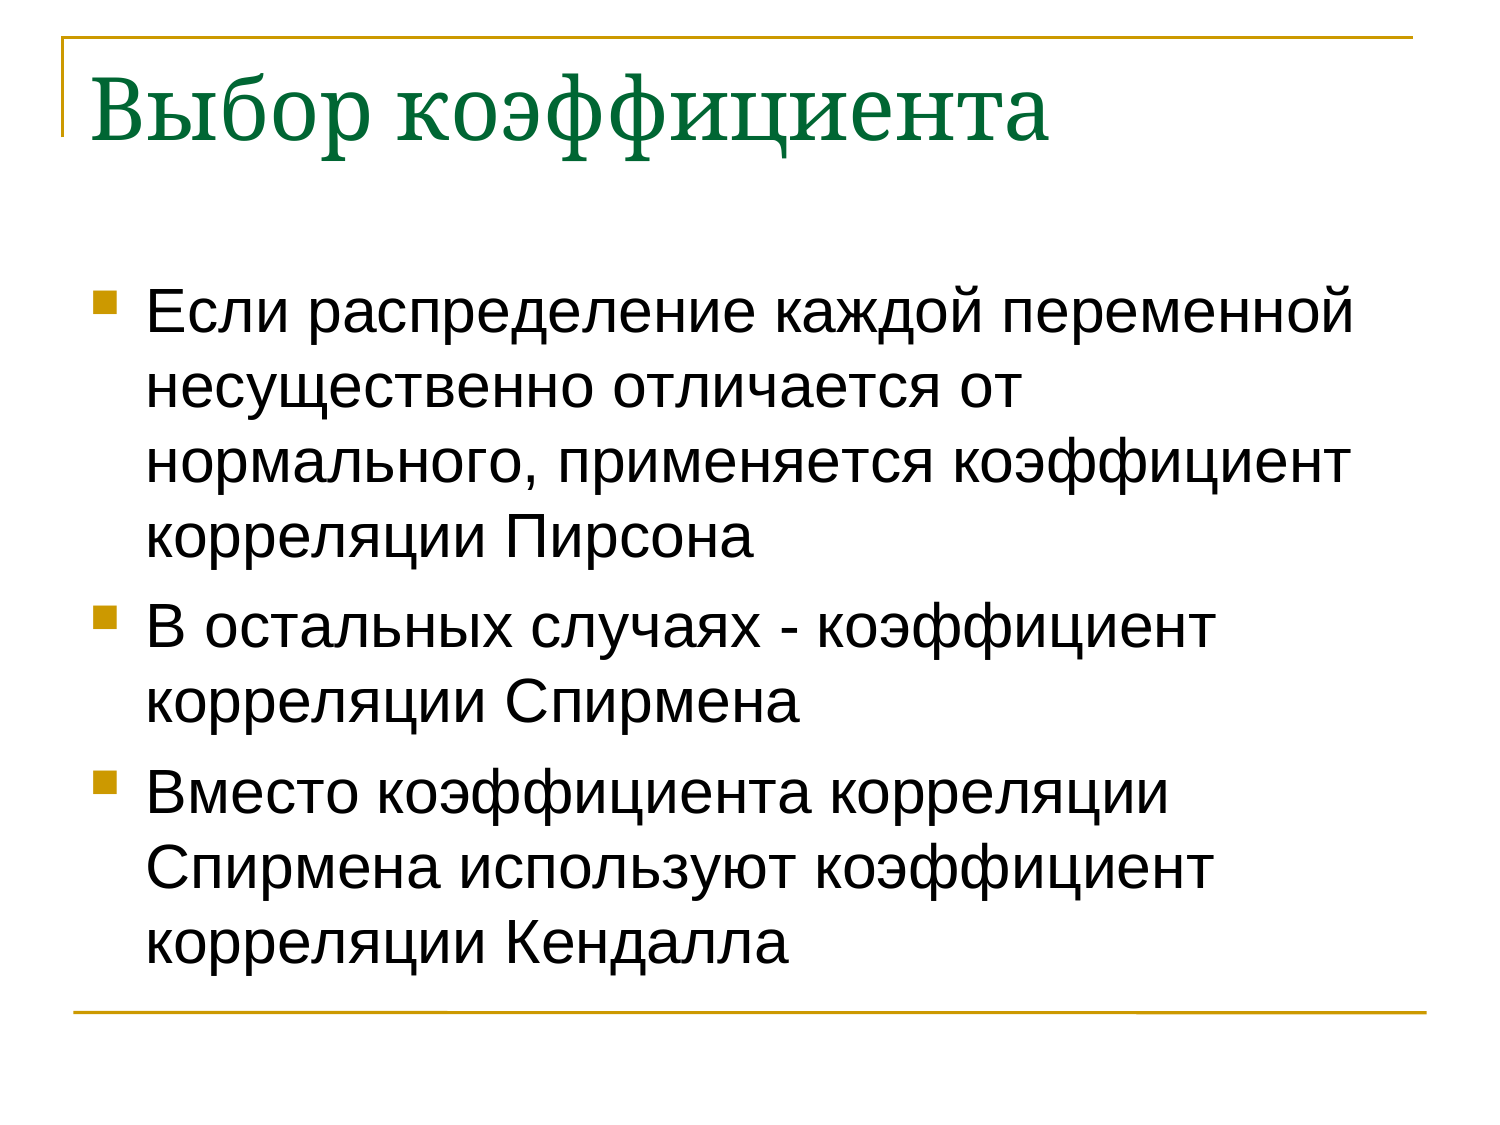

# Выбор коэффициента
Если распределение каждой переменной несущественно отличается от нормального, применяется коэффициент корреляции Пирсона
В остальных случаях - коэффициент корреляции Спирмена
Вместо коэффициента корреляции Спирмена используют коэффициент корреляции Кендалла